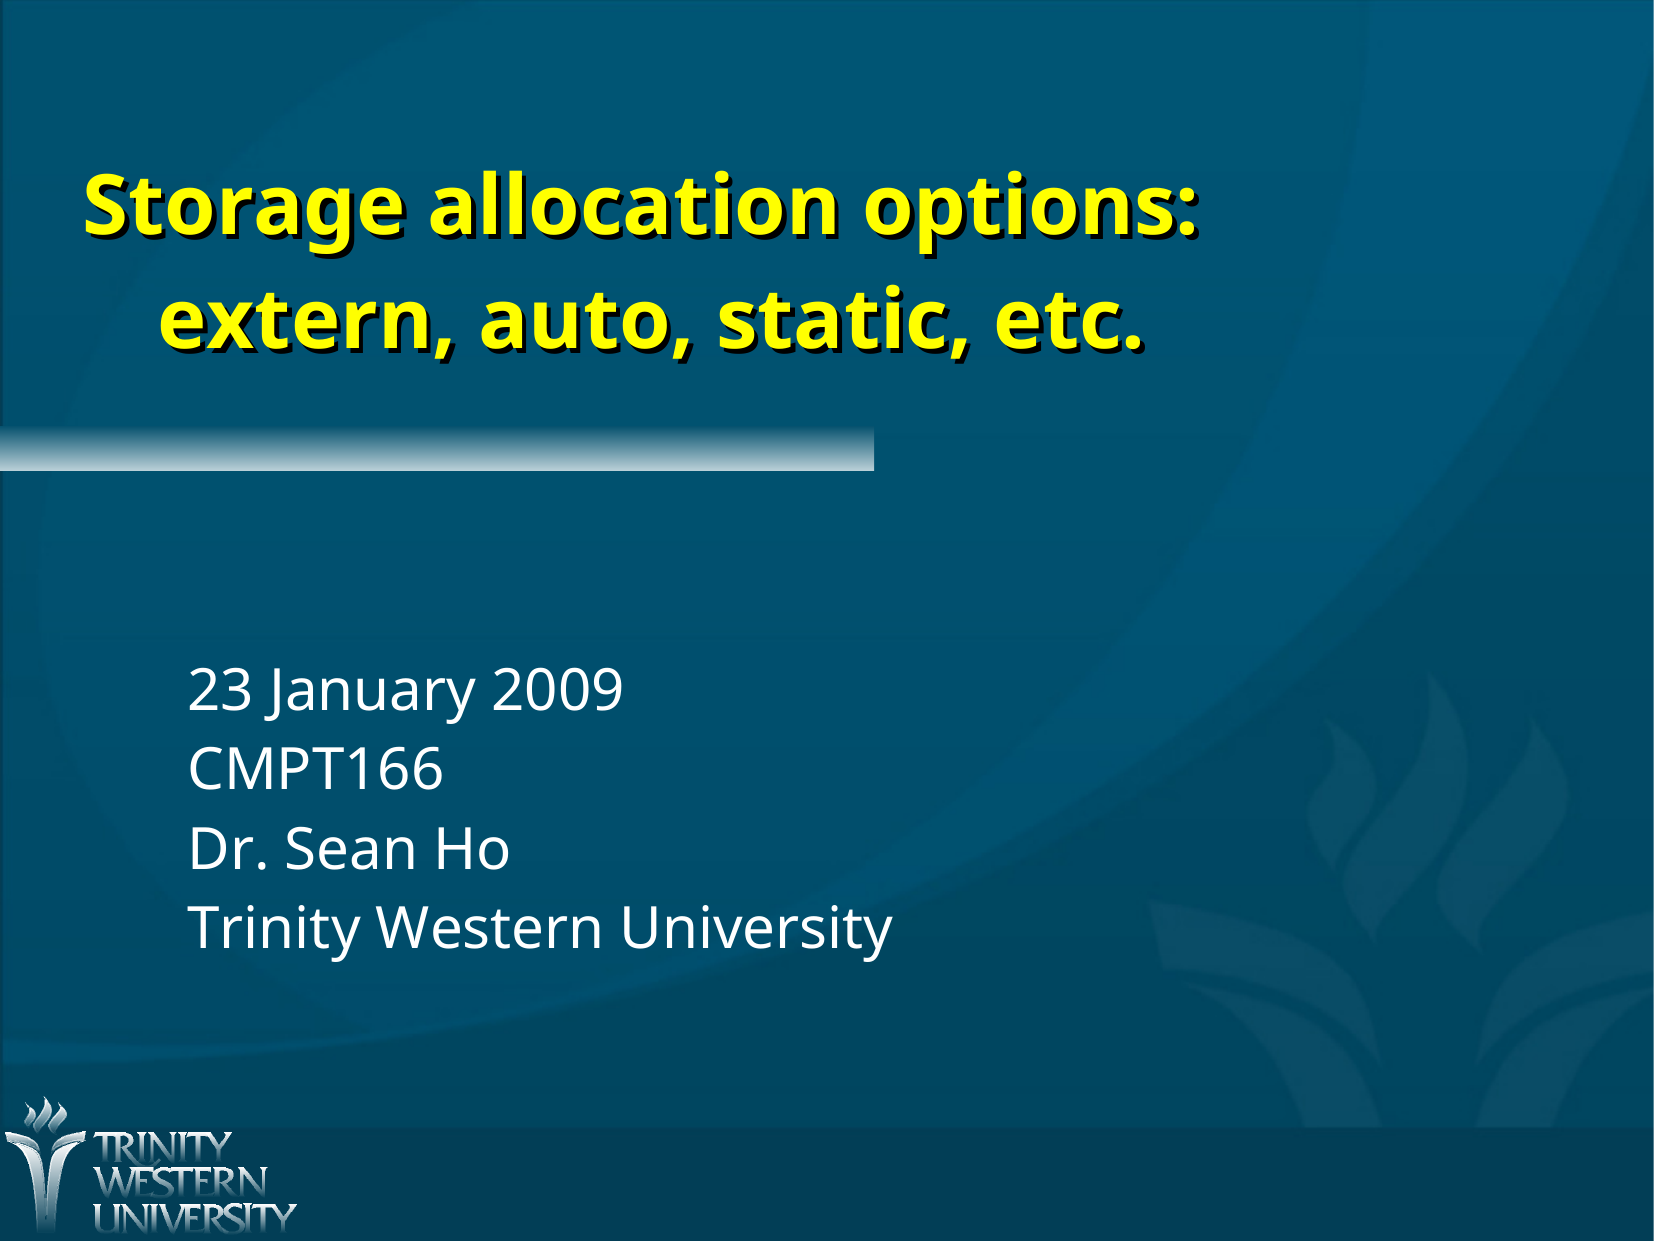

# Storage allocation options: extern, auto, static, etc.
23 January 2009
CMPT166
Dr. Sean Ho
Trinity Western University